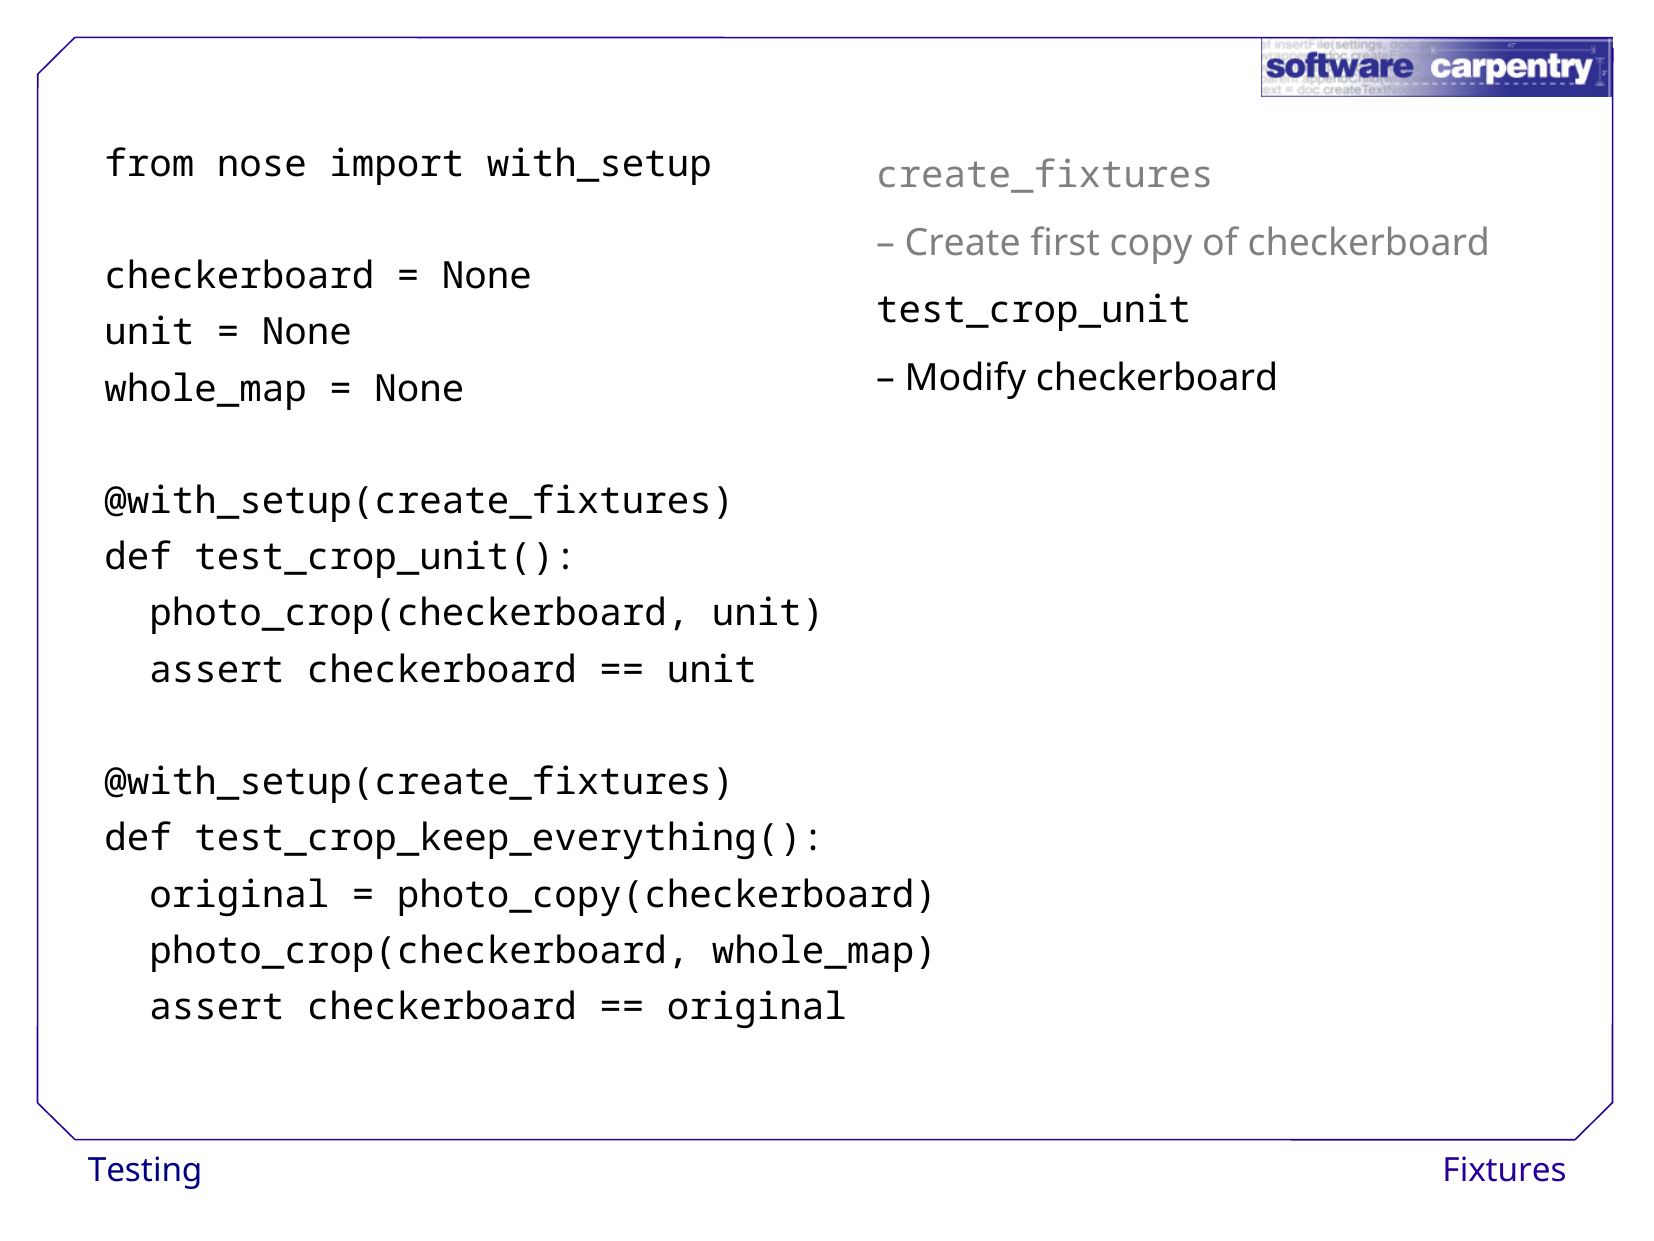

from nose import with_setup
checkerboard = None
unit = None
whole_map = None
@with_setup(create_fixtures)
def test_crop_unit():
 photo_crop(checkerboard, unit)
 assert checkerboard == unit
@with_setup(create_fixtures)
def test_crop_keep_everything():
 original = photo_copy(checkerboard)
 photo_crop(checkerboard, whole_map)
 assert checkerboard == original
create_fixtures
– Create first copy of checkerboard
test_crop_unit
– Modify checkerboard